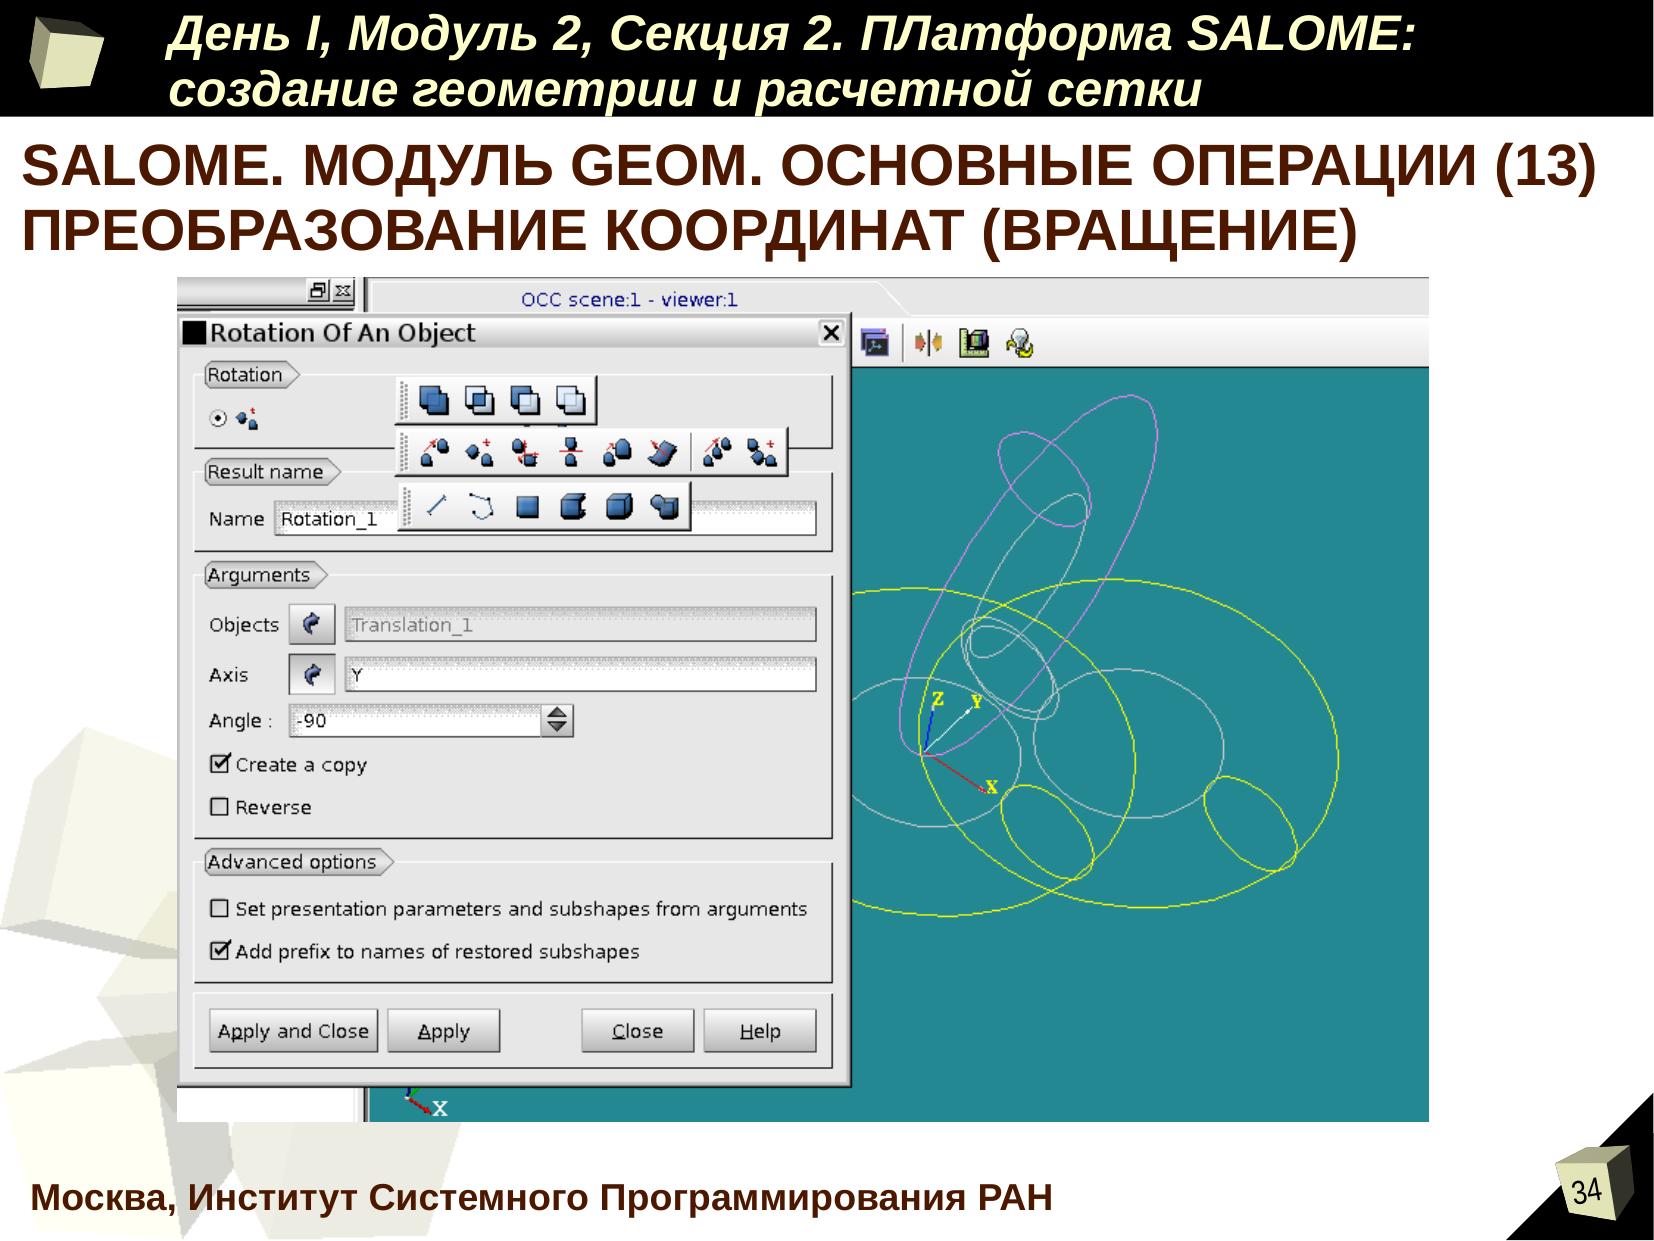

SALOME. МОДУЛЬ GEOM. ОСНОВНЫЕ ОПЕРАЦИИ (13)
ПРЕОБРАЗОВАНИЕ КООРДИНАТ (ВРАЩЕНИЕ)